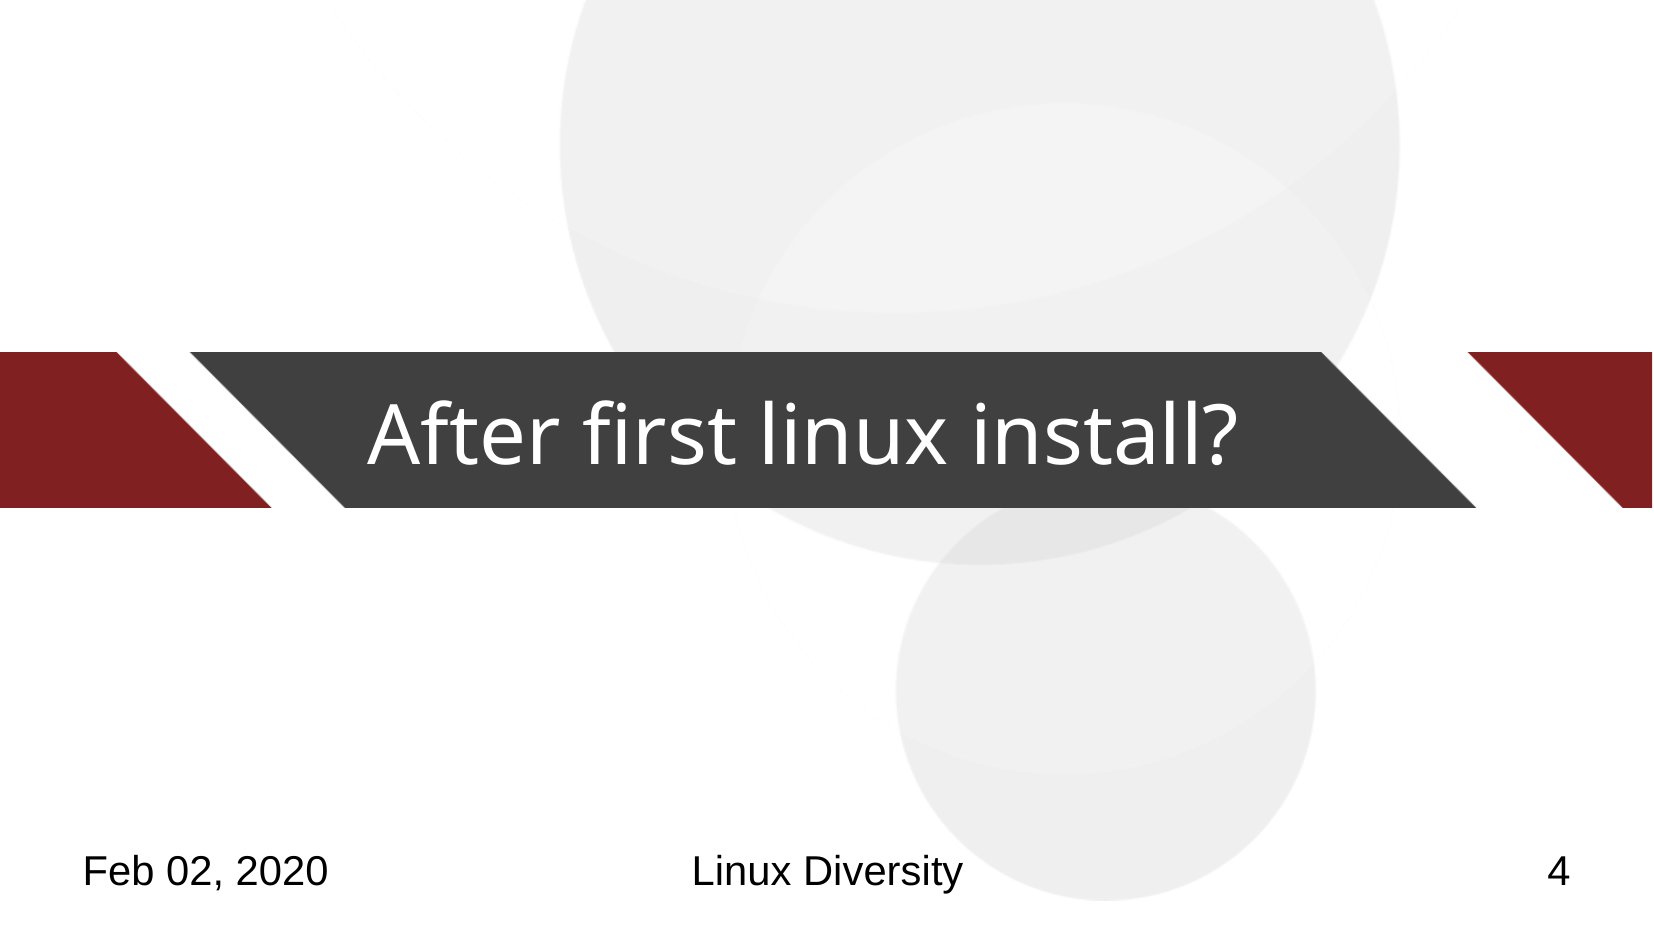

# After first linux install?
Feb 02, 2020
Linux Diversity
4